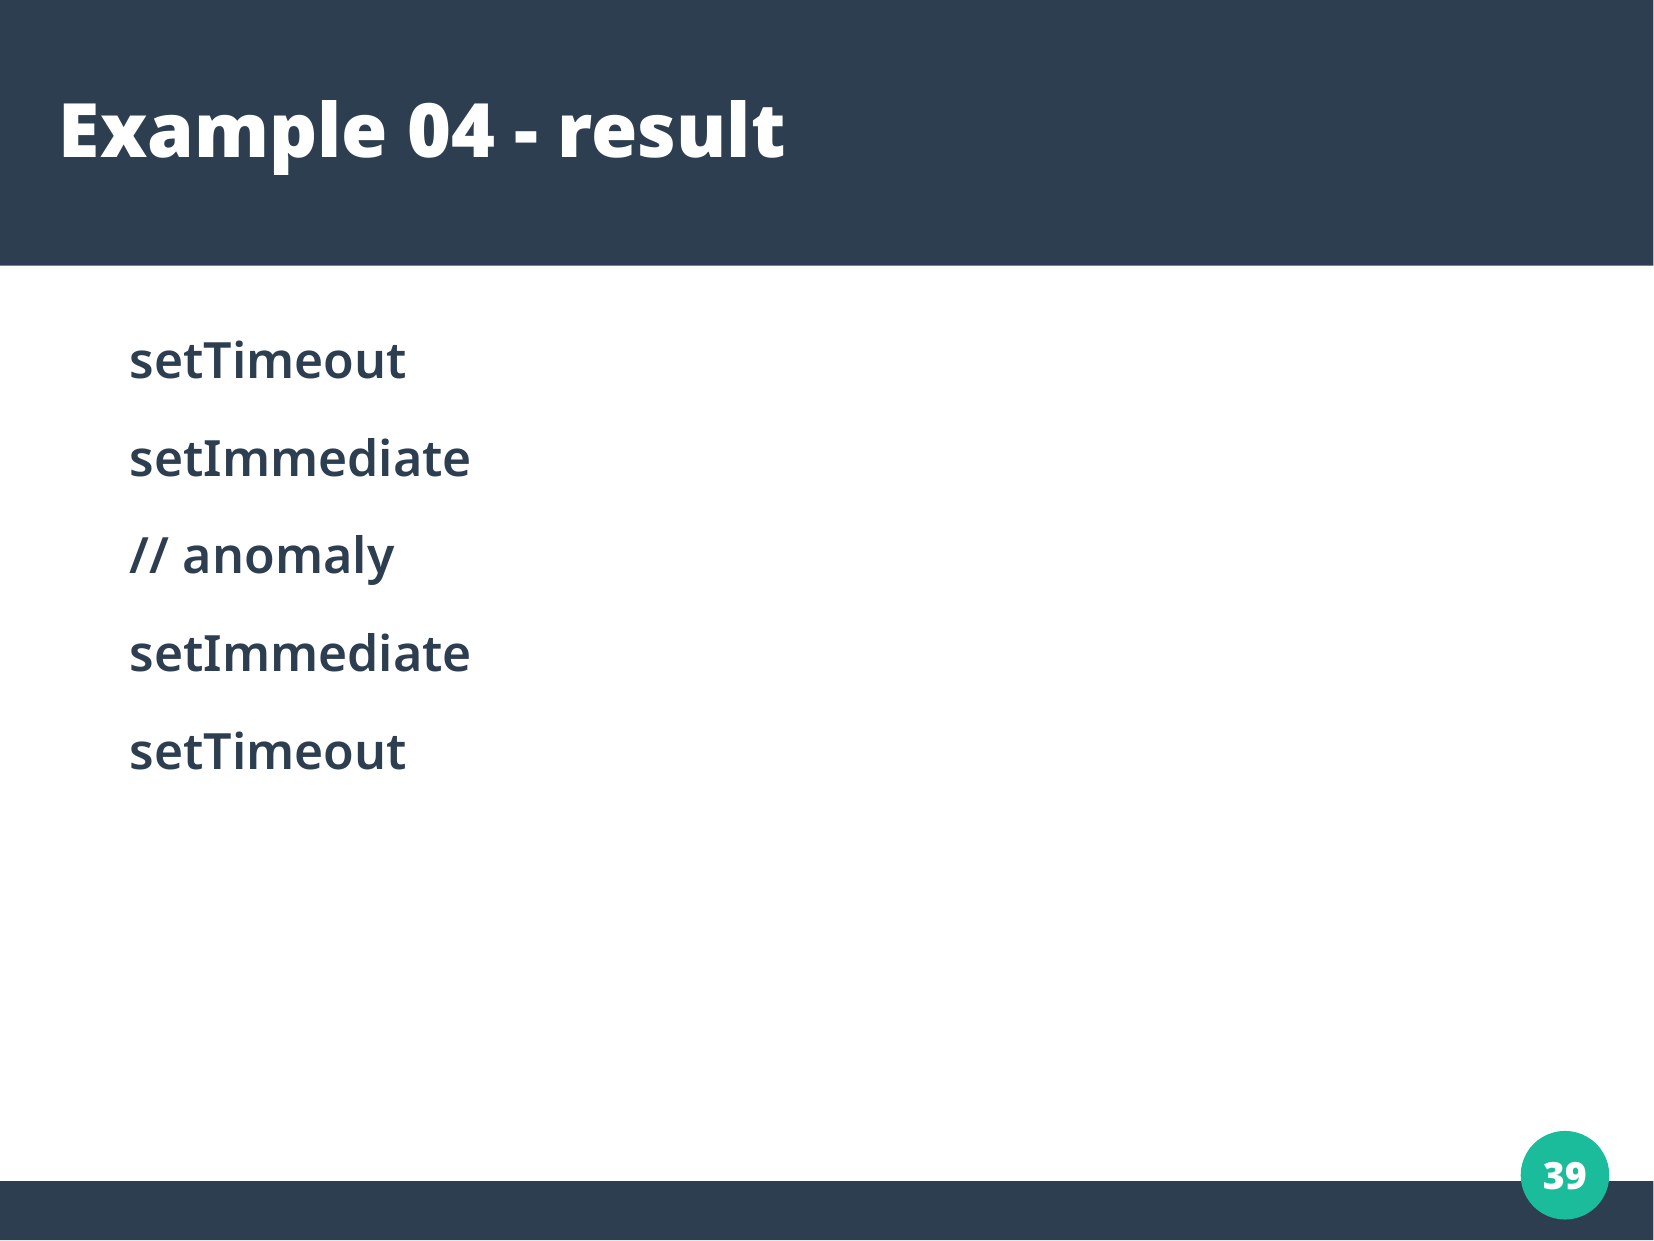

# Example 04 - result
setTimeout
setImmediate
// anomaly
setImmediate
setTimeout
39